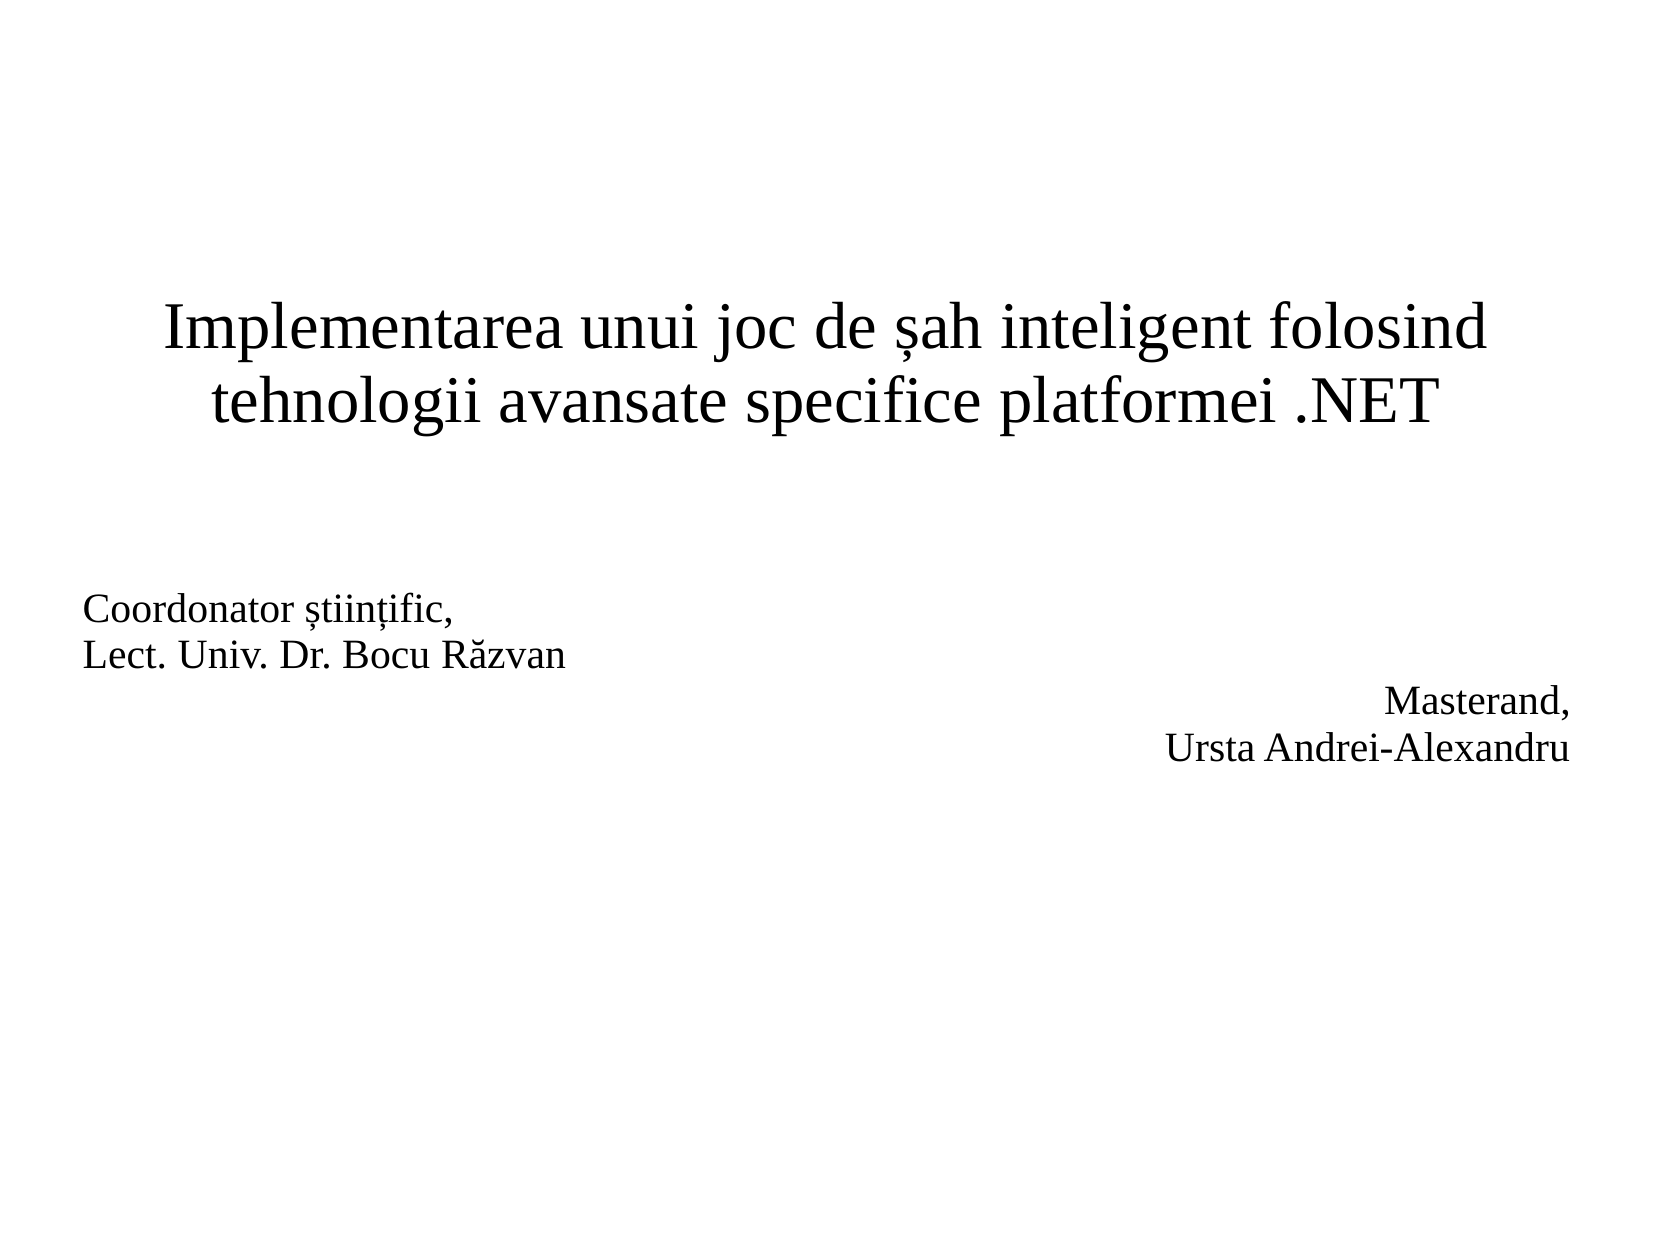

# Implementarea unui joc de șah inteligent folosind tehnologii avansate specifice platformei .NET
Coordonator științific,
Lect. Univ. Dr. Bocu Răzvan
Masterand,
Ursta Andrei-Alexandru